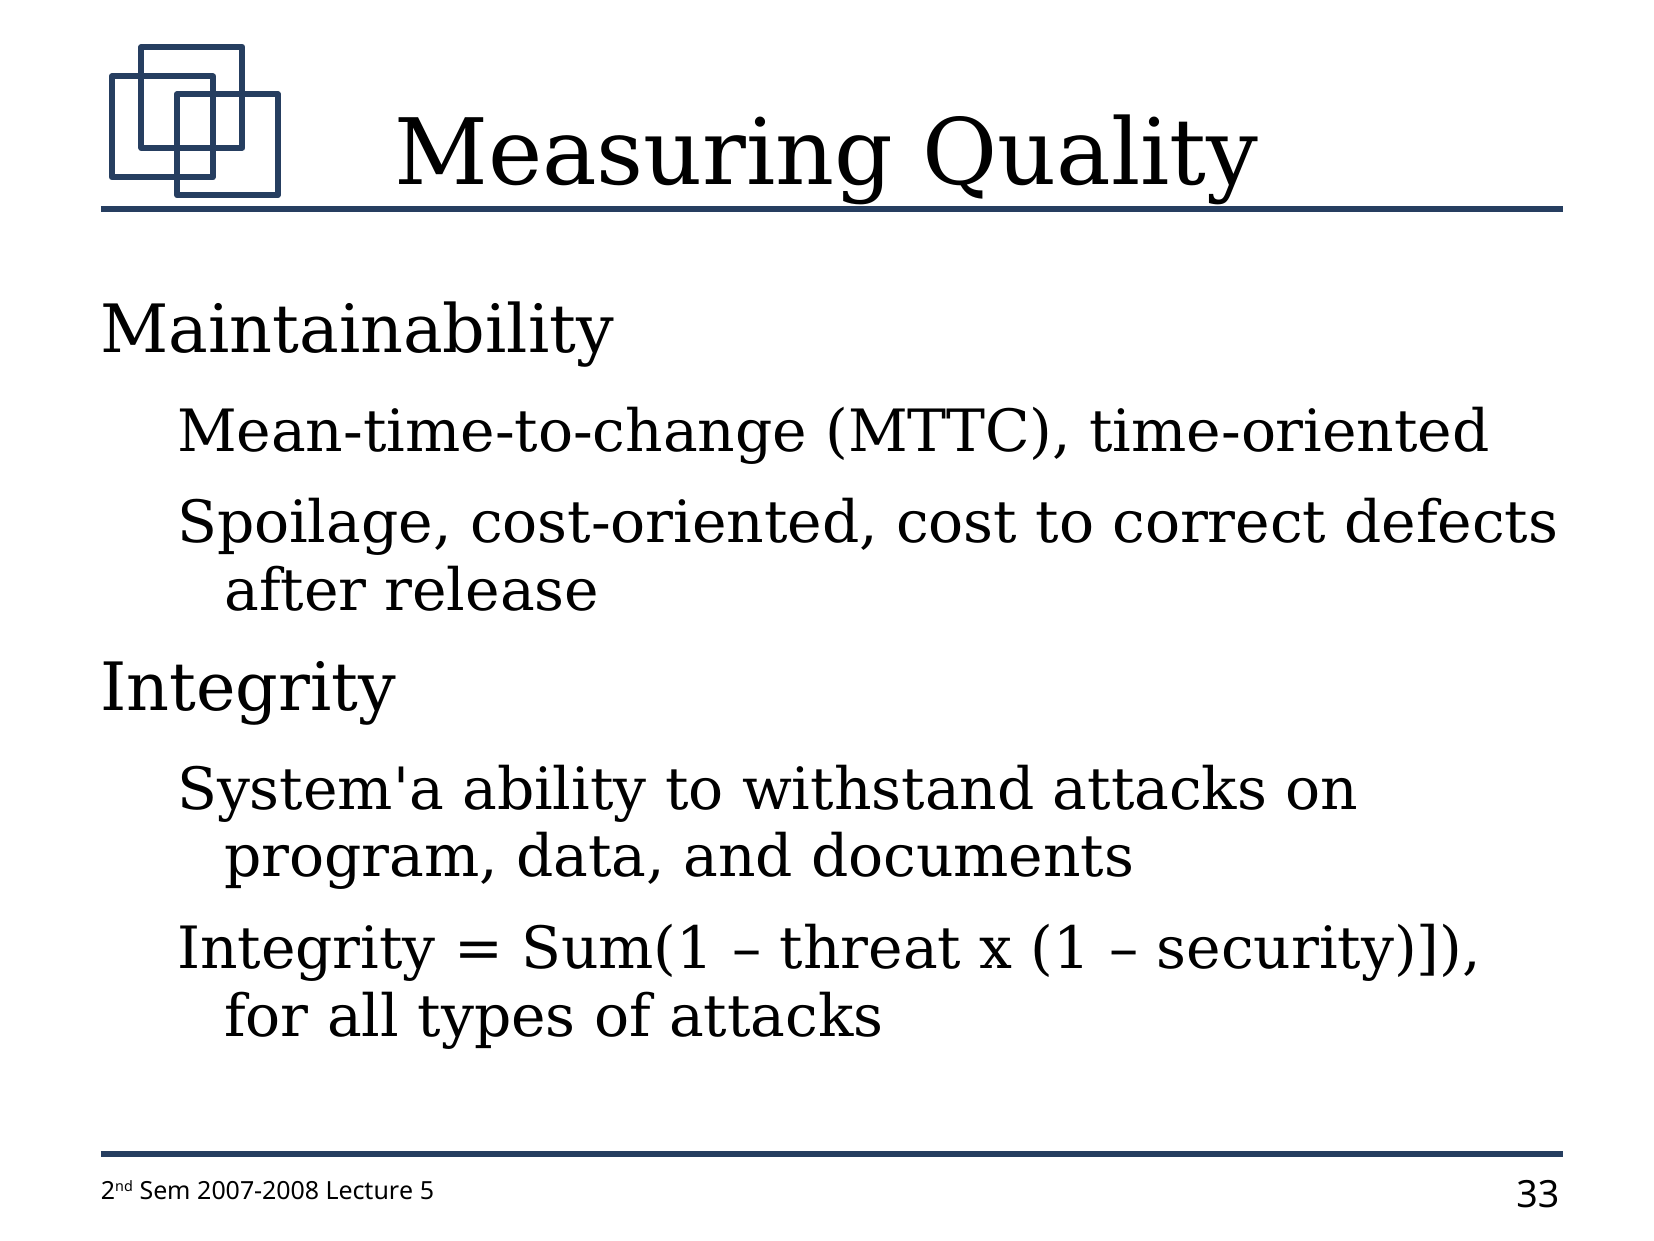

# Measuring Quality
Maintainability
Mean-time-to-change (MTTC), time-oriented
Spoilage, cost-oriented, cost to correct defects after release
Integrity
System'a ability to withstand attacks on program, data, and documents
Integrity = Sum(1 – threat x (1 – security)]), for all types of attacks